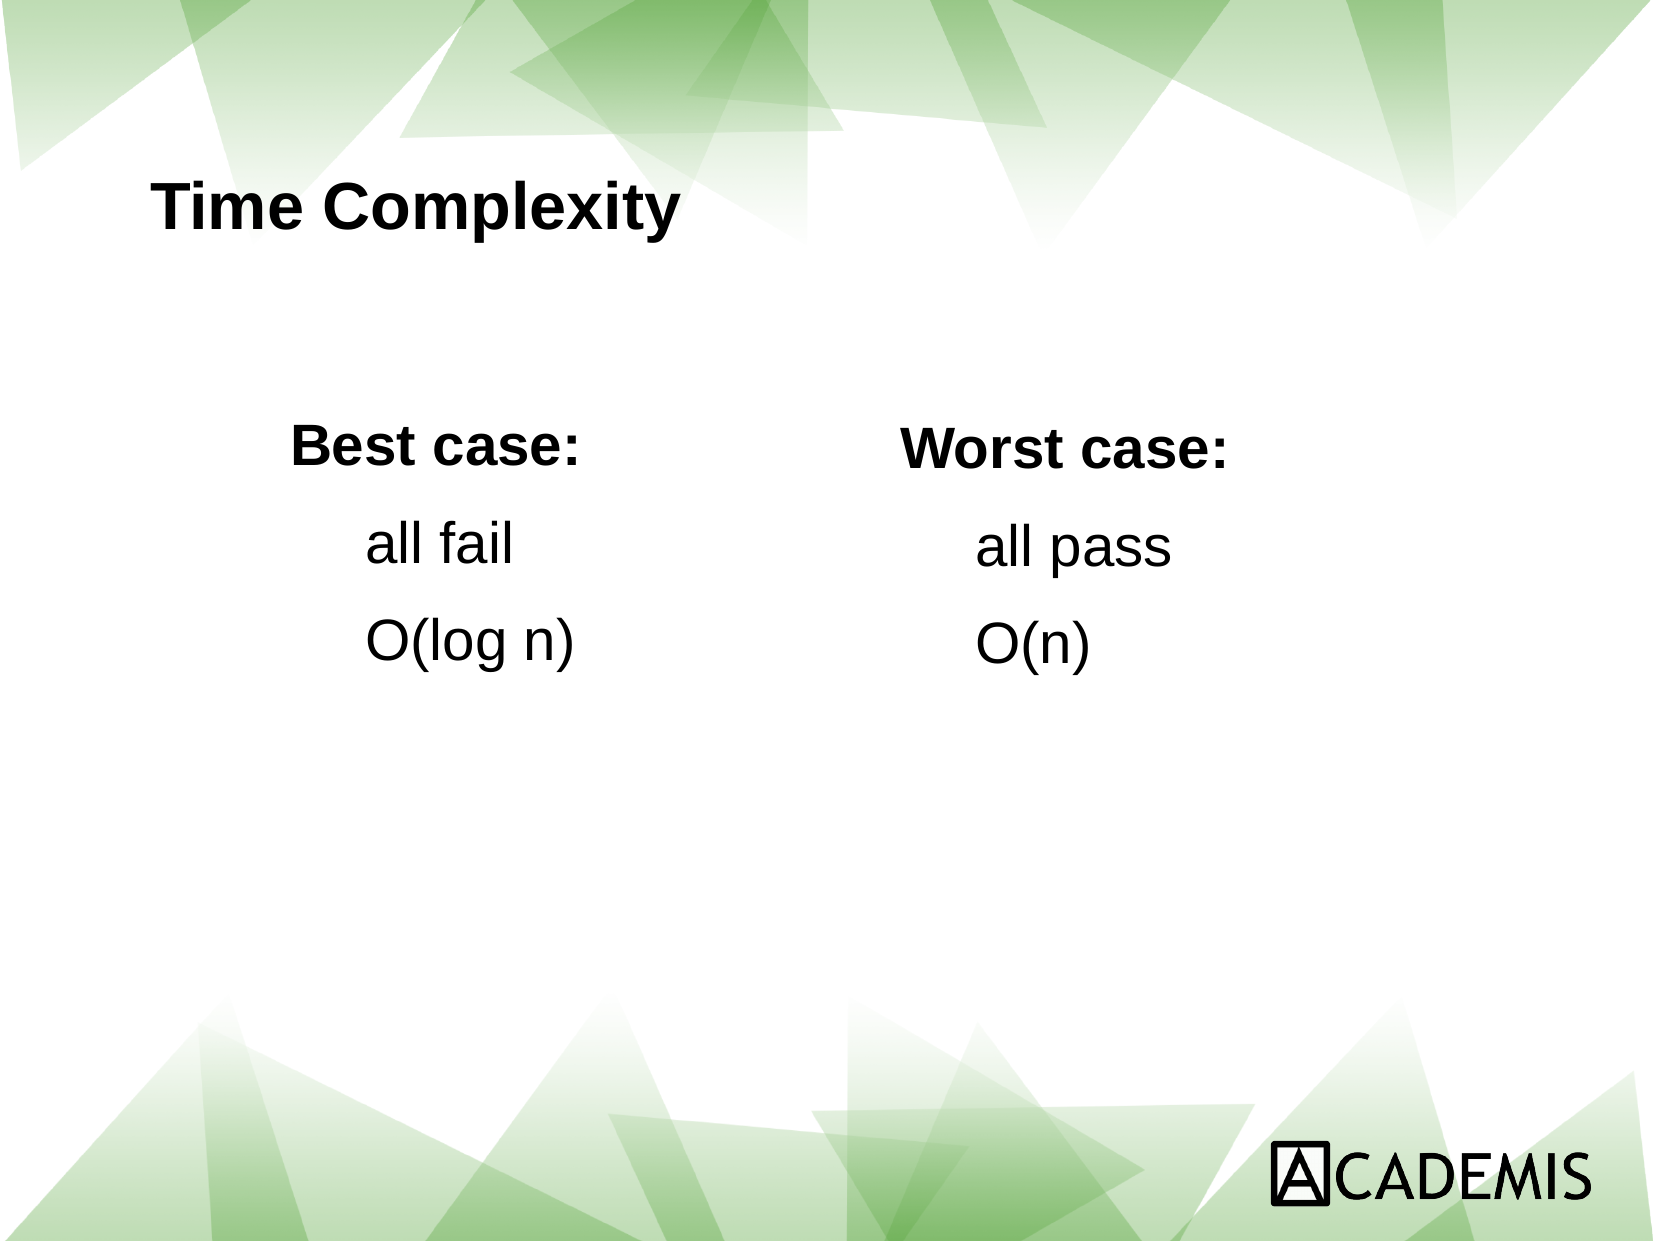

Time Complexity
# Best case: all fail O(log n)
Worst case:
	all pass
	O(n)